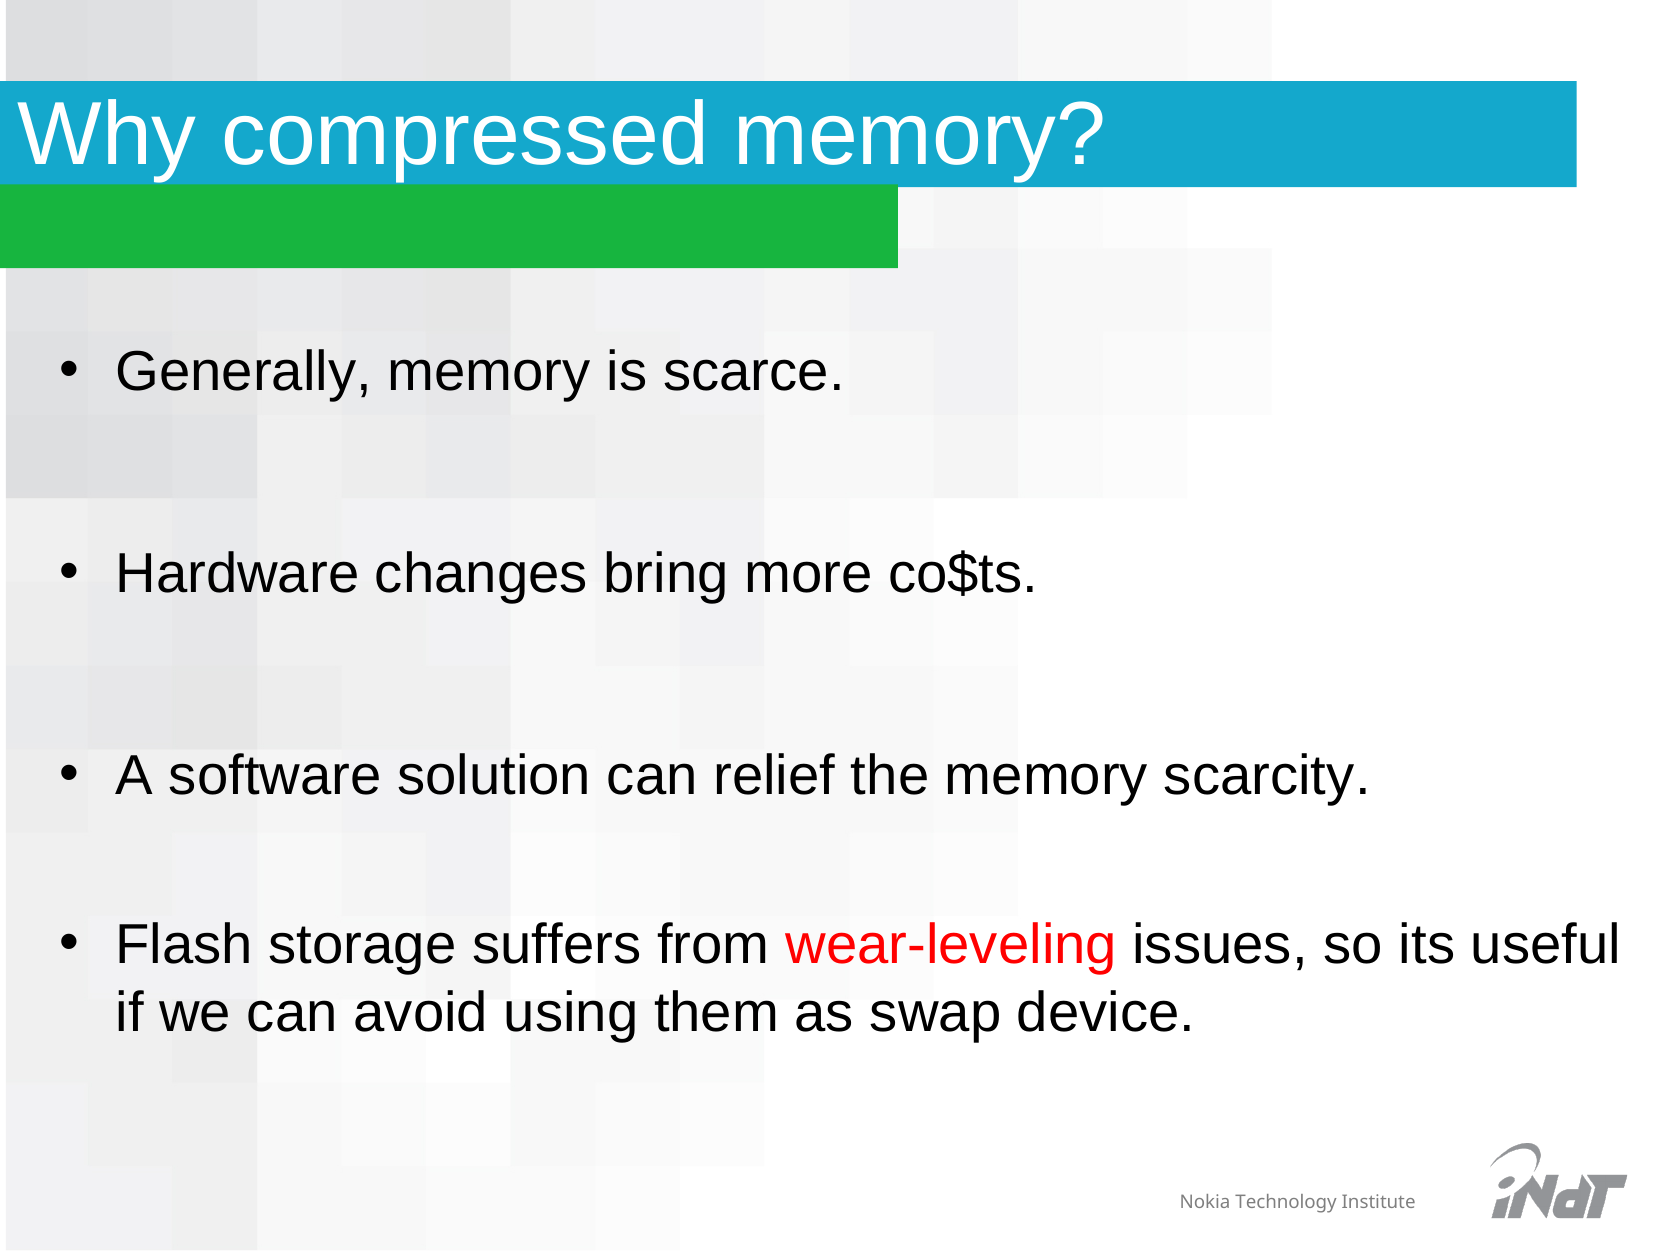

Why compressed memory?
# Generally, memory is scarce.
Hardware changes bring more co$ts.
A software solution can relief the memory scarcity.
Flash storage suffers from wear-leveling issues, so its useful if we can avoid using them as swap device.